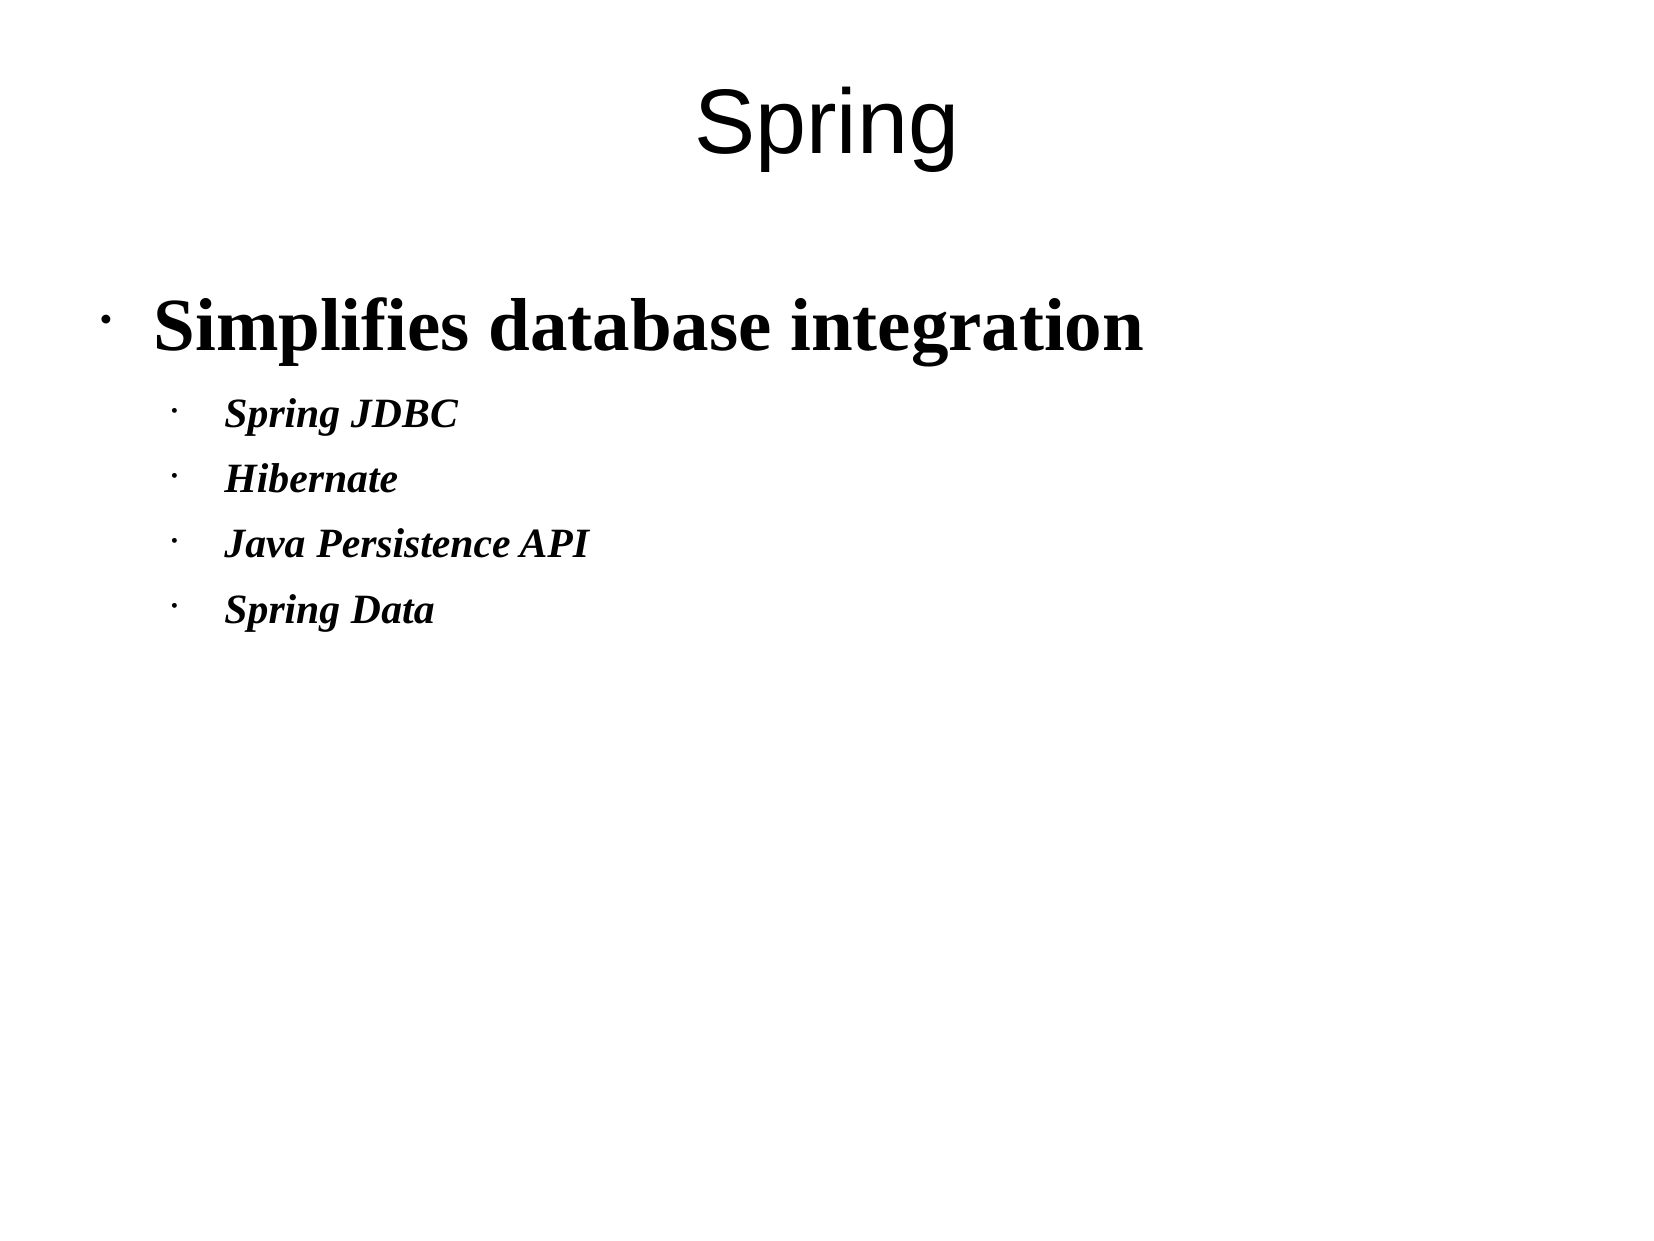

# Spring
Simplifies database integration
Spring JDBC
Hibernate
Java Persistence API
Spring Data